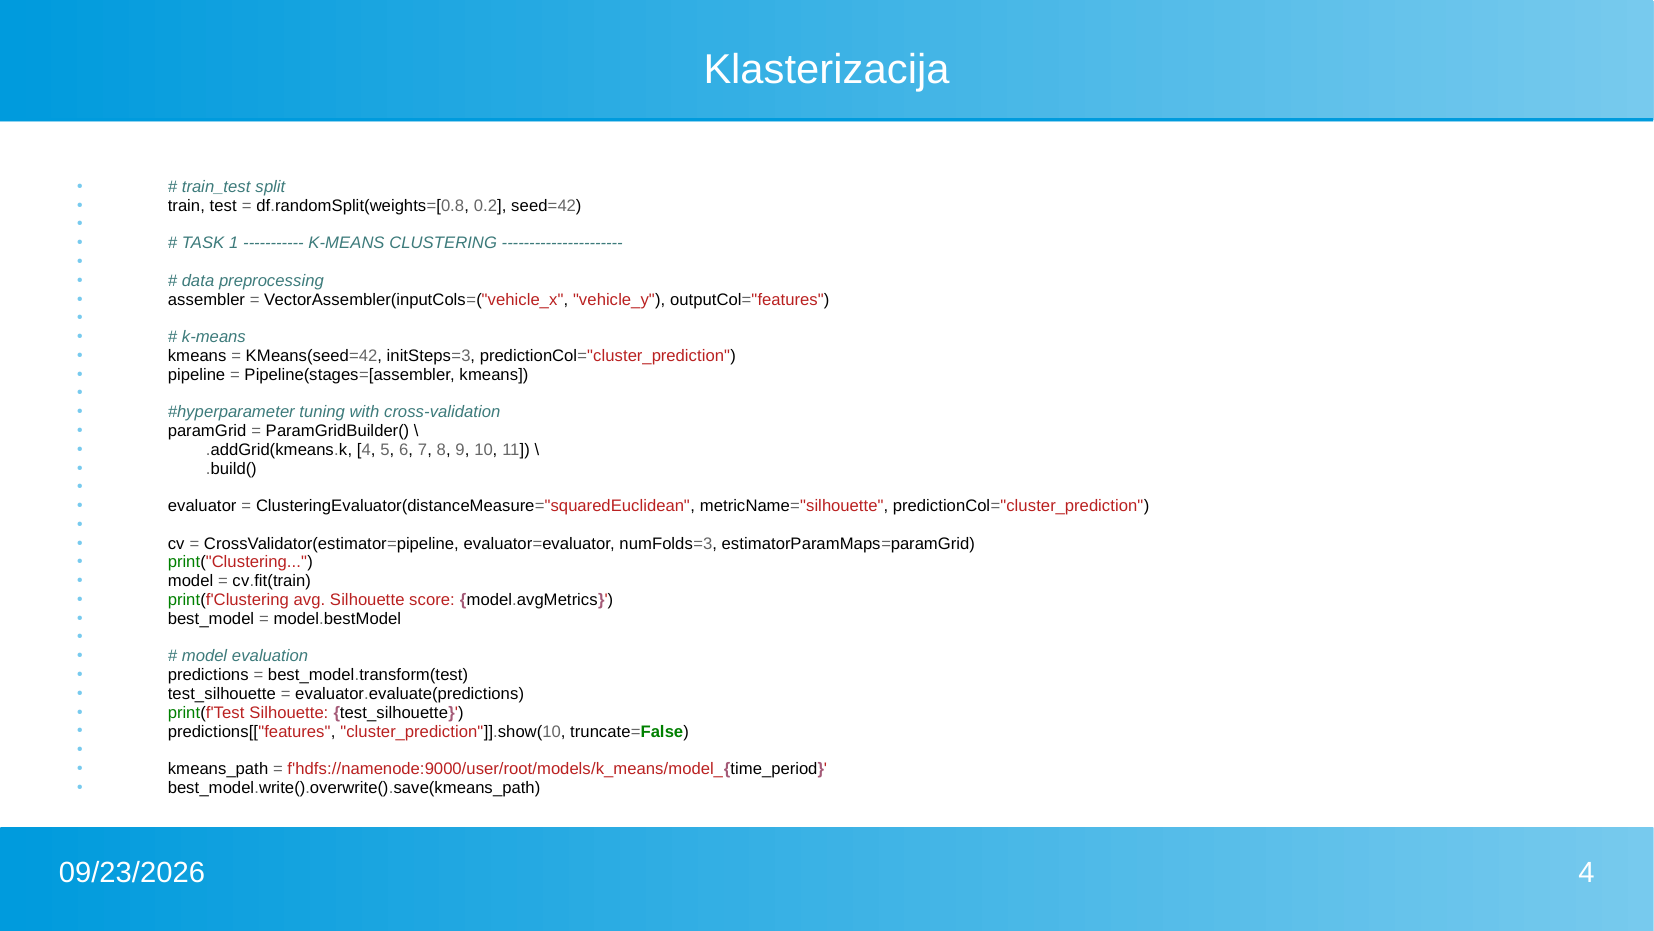

# Klasterizacija
 # train_test split
 train, test = df.randomSplit(weights=[0.8, 0.2], seed=42)
 # TASK 1 ----------- K-MEANS CLUSTERING ----------------------
 # data preprocessing
 assembler = VectorAssembler(inputCols=("vehicle_x", "vehicle_y"), outputCol="features")
 # k-means
 kmeans = KMeans(seed=42, initSteps=3, predictionCol="cluster_prediction")
 pipeline = Pipeline(stages=[assembler, kmeans])
 #hyperparameter tuning with cross-validation
 paramGrid = ParamGridBuilder() \
 .addGrid(kmeans.k, [4, 5, 6, 7, 8, 9, 10, 11]) \
 .build()
 evaluator = ClusteringEvaluator(distanceMeasure="squaredEuclidean", metricName="silhouette", predictionCol="cluster_prediction")
 cv = CrossValidator(estimator=pipeline, evaluator=evaluator, numFolds=3, estimatorParamMaps=paramGrid)
 print("Clustering...")
 model = cv.fit(train)
 print(f'Clustering avg. Silhouette score: {model.avgMetrics}')
 best_model = model.bestModel
 # model evaluation
 predictions = best_model.transform(test)
 test_silhouette = evaluator.evaluate(predictions)
 print(f'Test Silhouette: {test_silhouette}')
 predictions[["features", "cluster_prediction"]].show(10, truncate=False)
 kmeans_path = f'hdfs://namenode:9000/user/root/models/k_means/model_{time_period}'
 best_model.write().overwrite().save(kmeans_path)
4